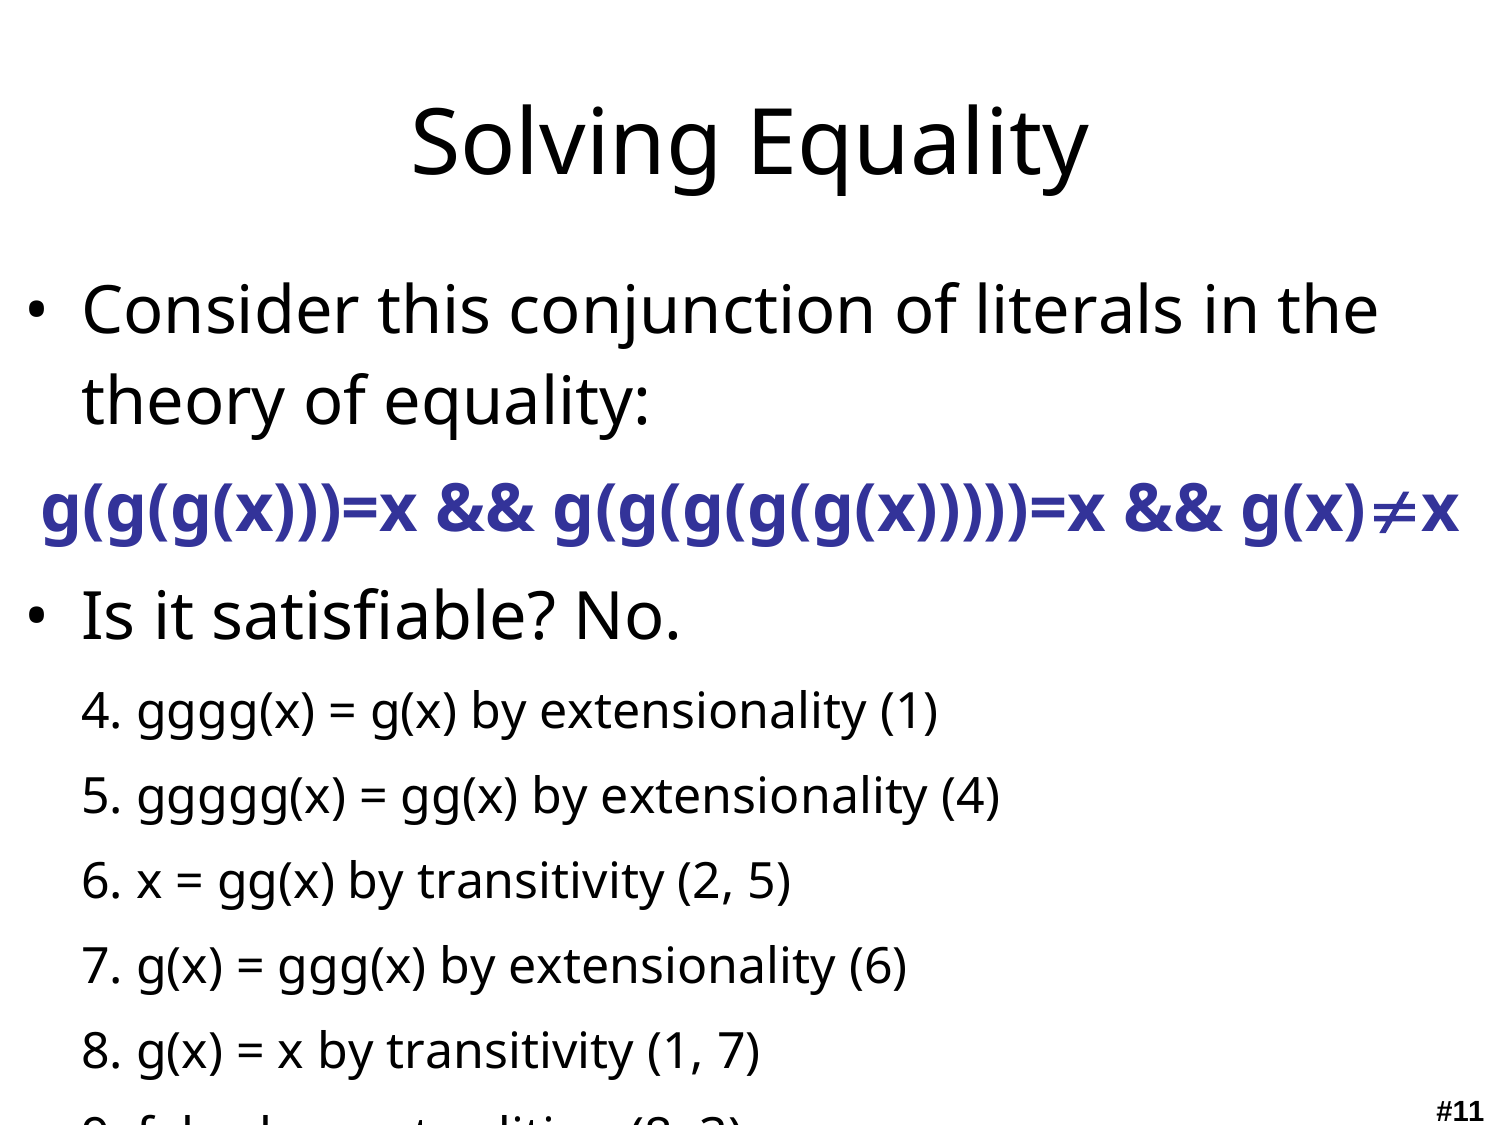

# Solving Equality
Consider this conjunction of literals in the theory of equality:
g(g(g(x)))=x && g(g(g(g(g(x)))))=x && g(x)x
Is it satisfiable? No.
4. gggg(x) = g(x) by extensionality (1)
5. ggggg(x) = gg(x) by extensionality (4)
6. x = gg(x) by transitivity (2, 5)
7. g(x) = ggg(x) by extensionality (6)
8. g(x) = x by transitivity (1, 7)
9. false by contradition (8, 3)
11